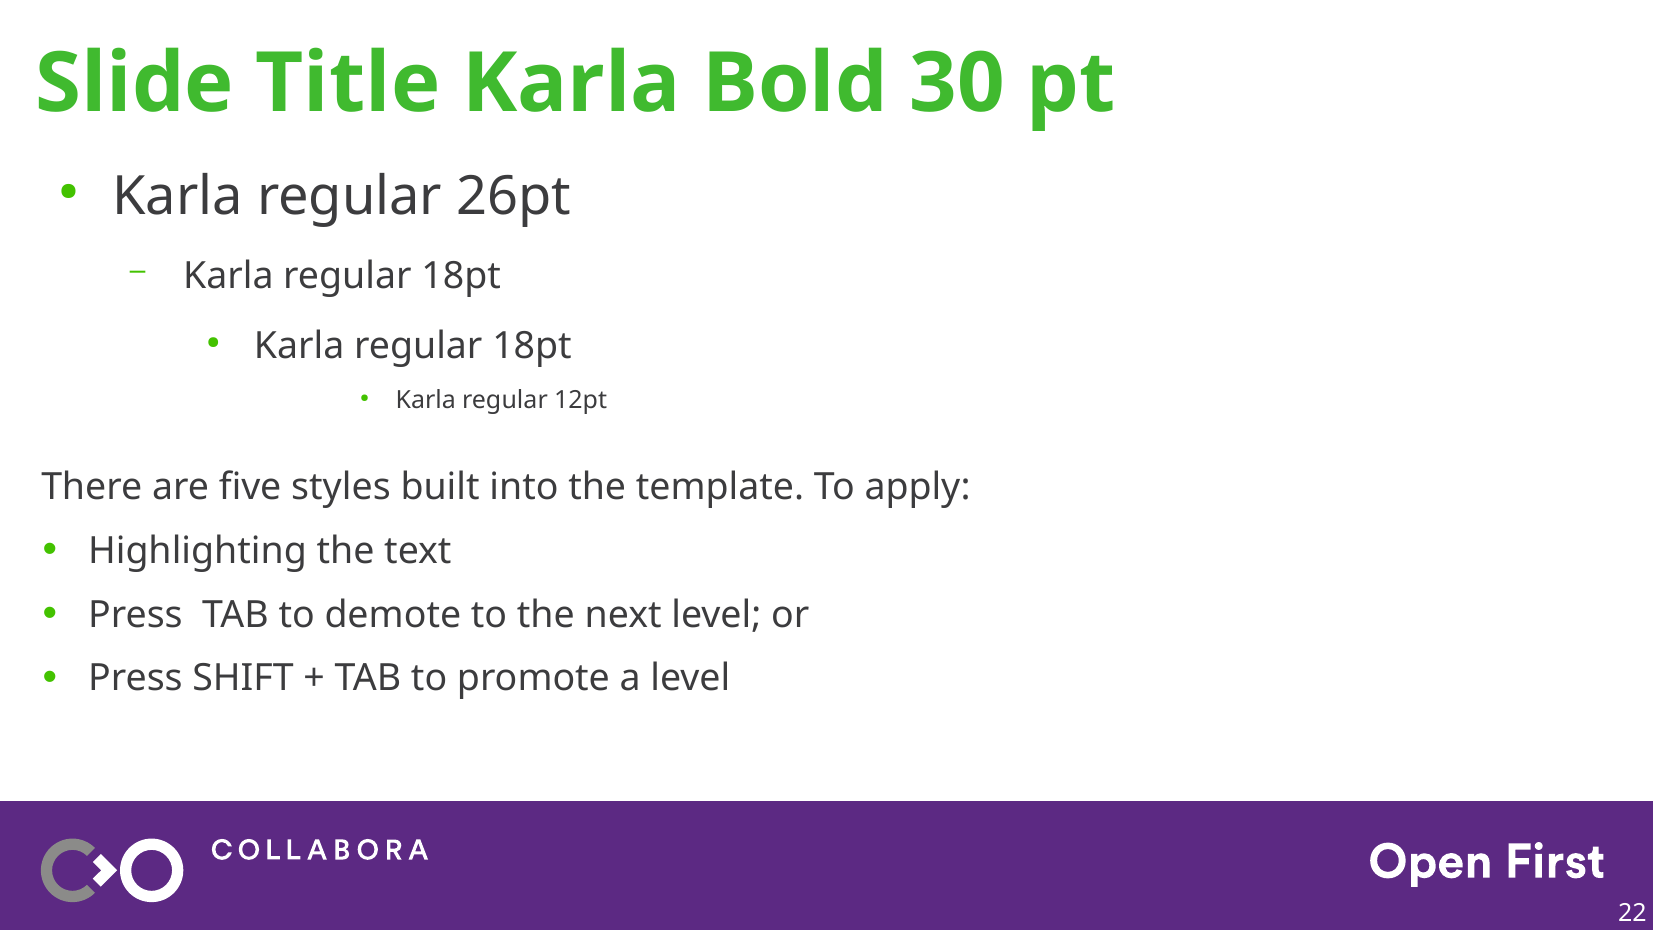

# Slide Title Karla Bold 30 pt
Karla regular 26pt
Karla regular 18pt
Karla regular 18pt
Karla regular 12pt
There are five styles built into the template. To apply:
Highlighting the text
Press TAB to demote to the next level; or
Press SHIFT + TAB to promote a level